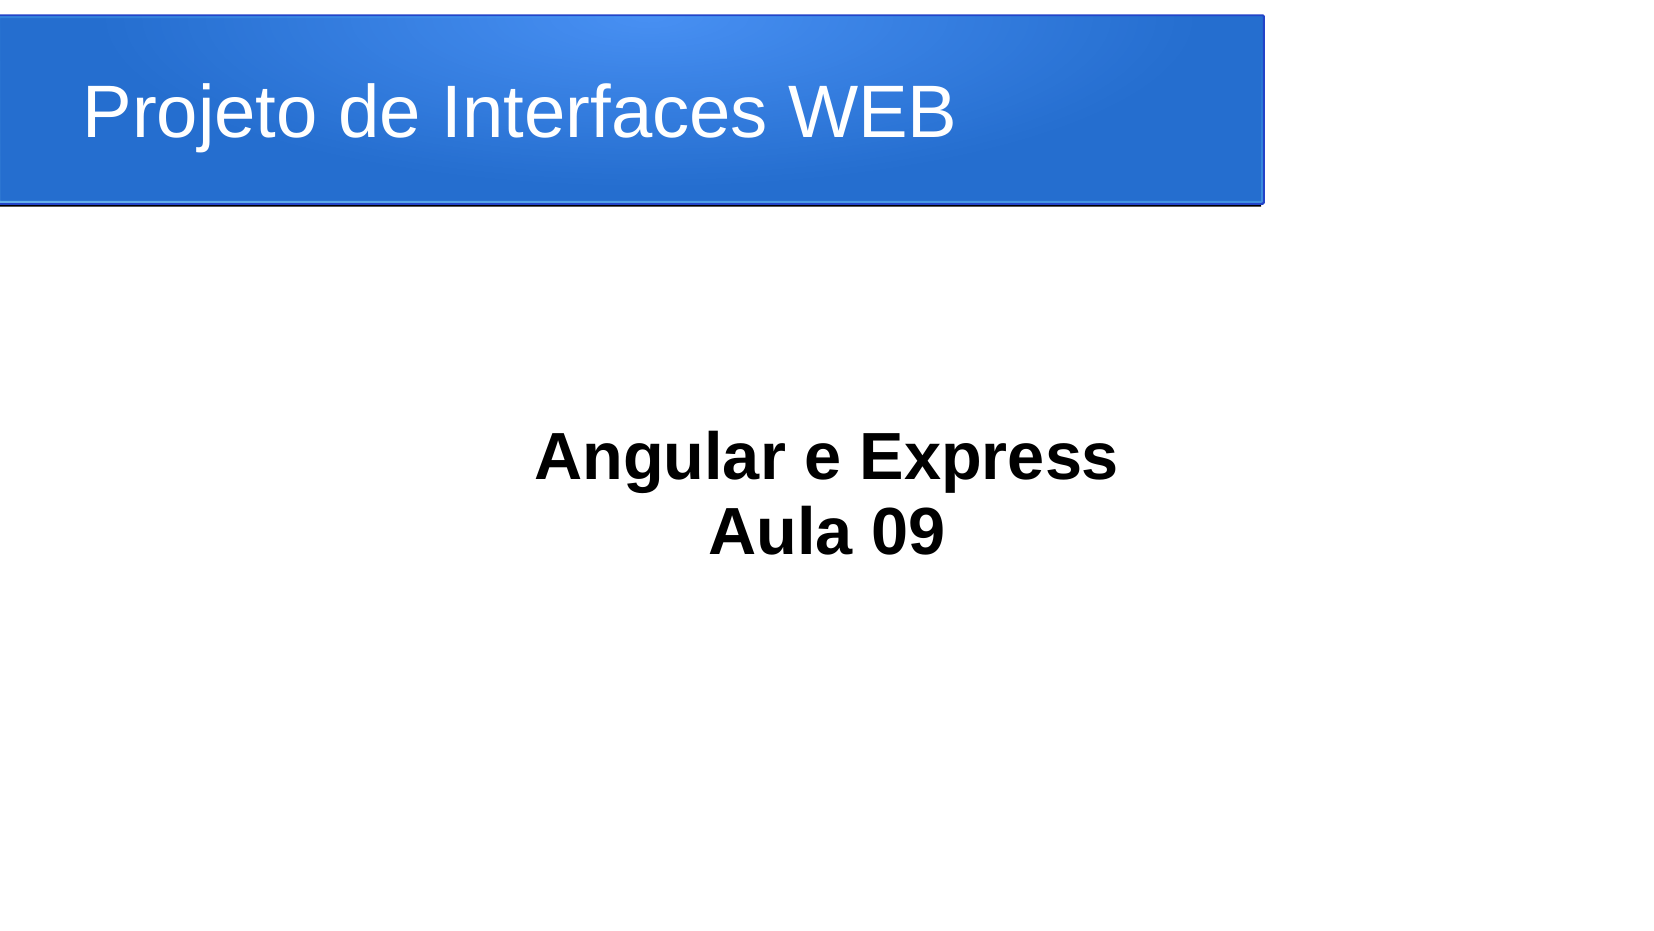

# Projeto de Interfaces WEB
Angular e Express
Aula 09